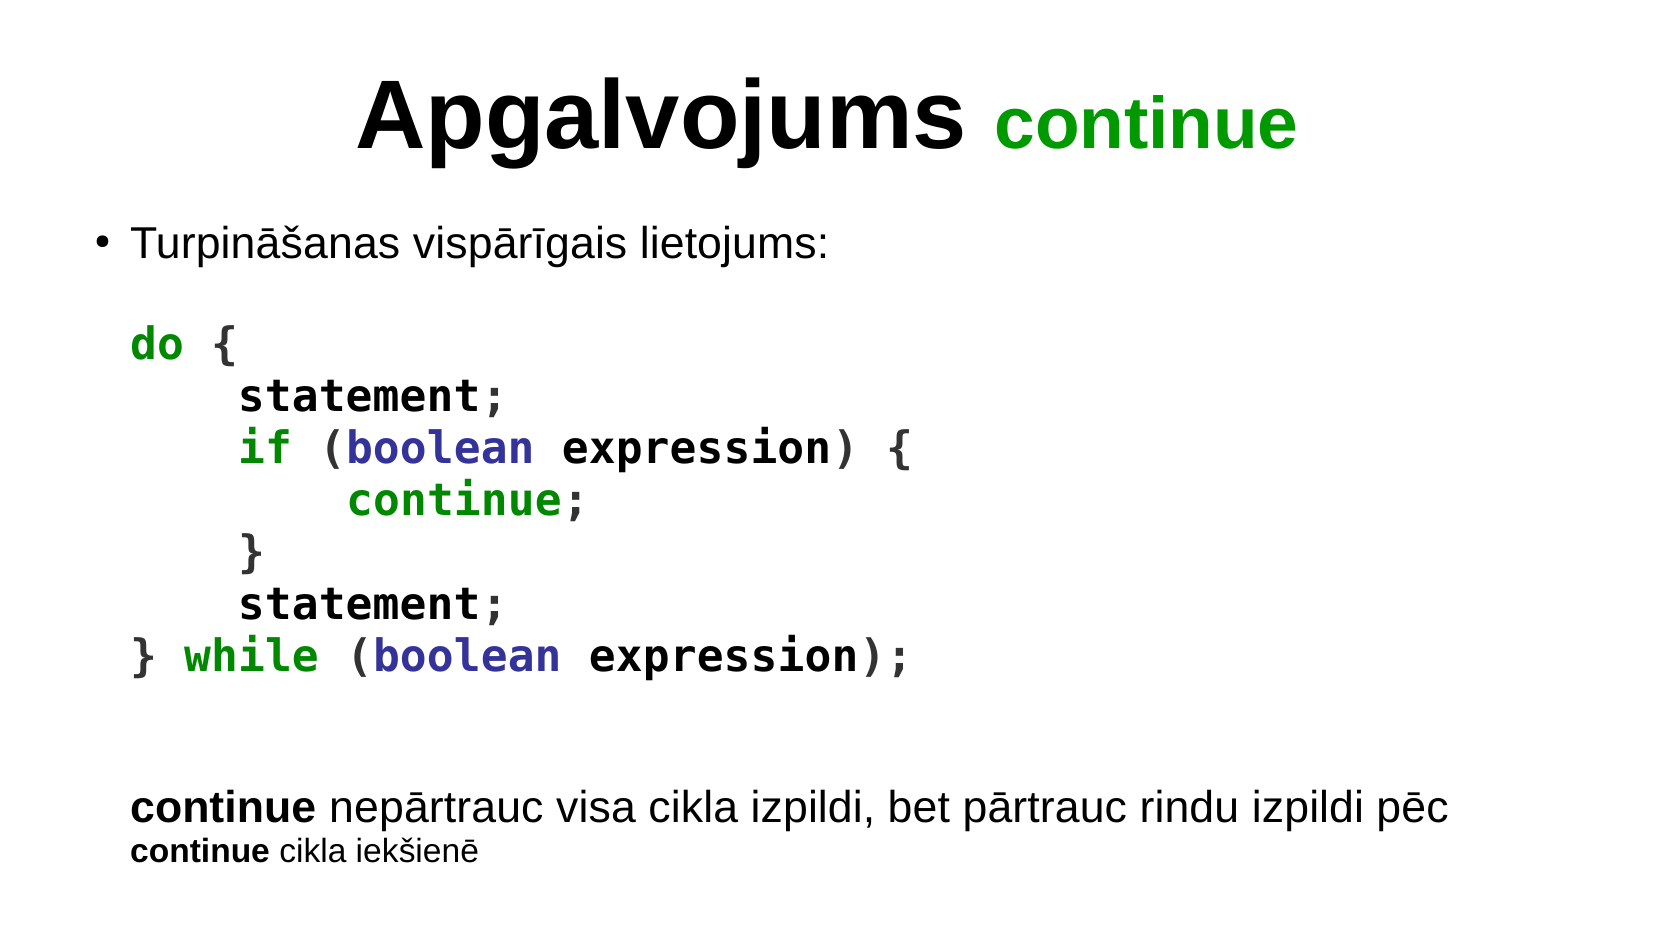

# Apgalvojums continue
Turpināšanas vispārīgais lietojums:
do {
 statement;
 if (boolean expression) {
 continue;
 }
 statement;
} while (boolean expression);
continue nepārtrauc visa cikla izpildi, bet pārtrauc rindu izpildi pēc continue cikla iekšienē